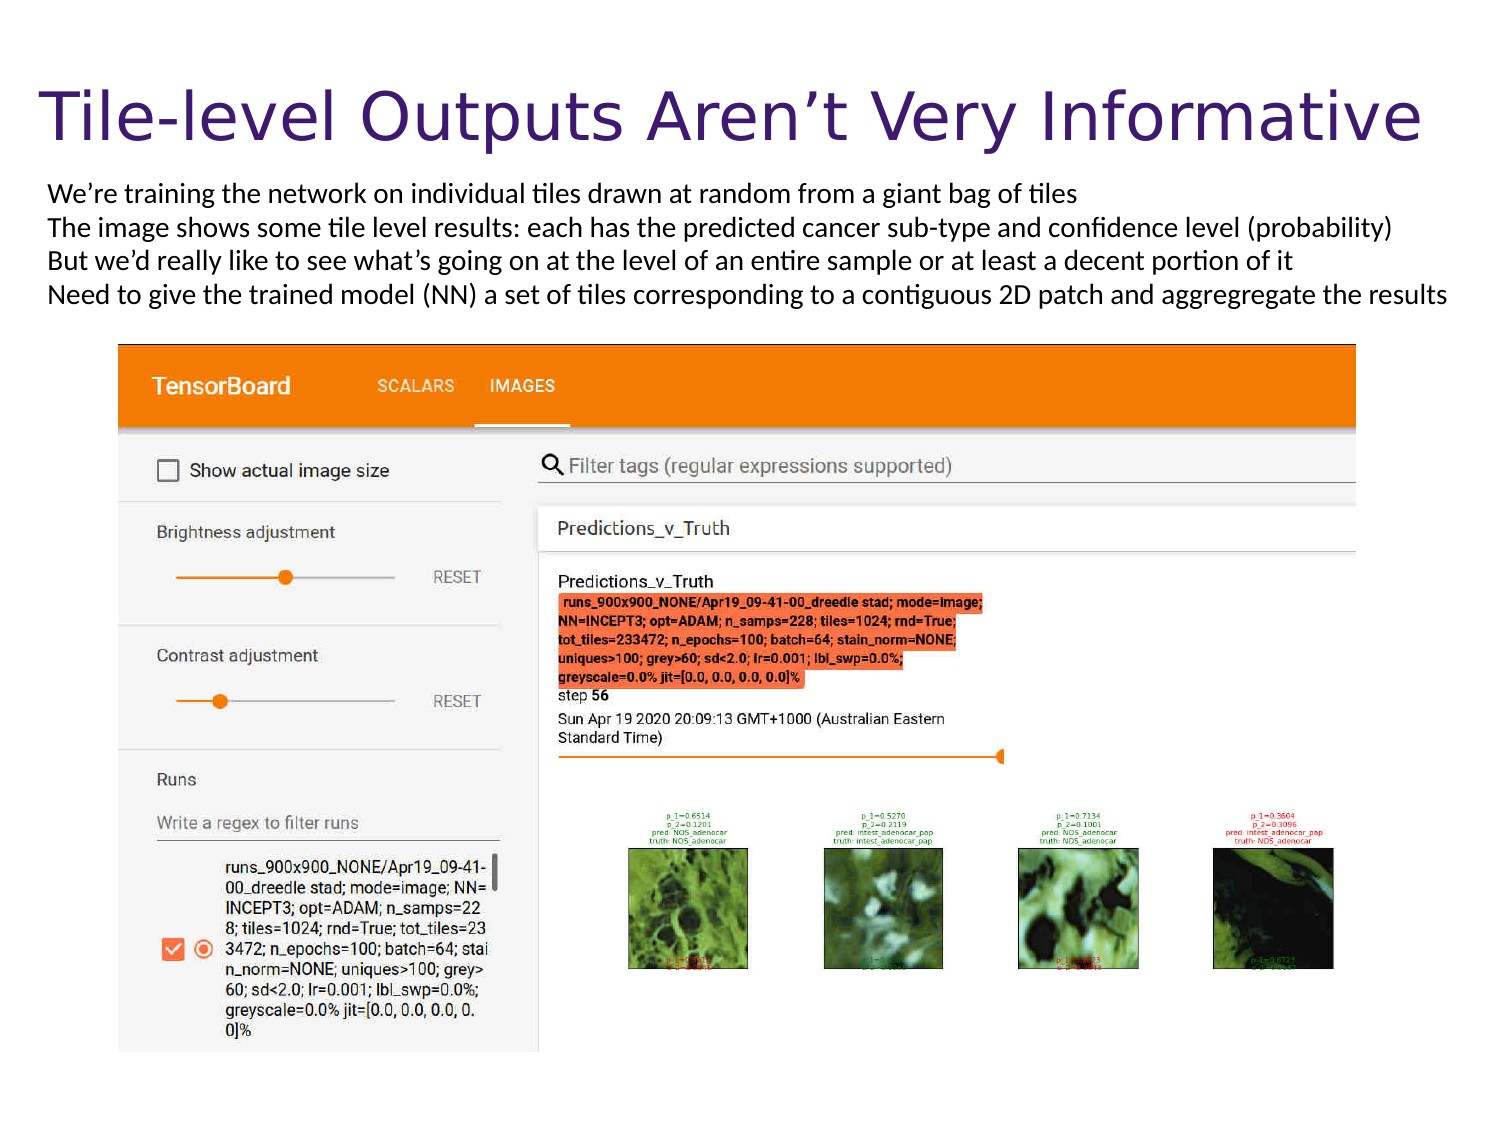

# Tile-level Outputs Aren’t Very Informative
We’re training the network on individual tiles drawn at random from a giant bag of tiles
The image shows some tile level results: each has the predicted cancer sub-type and confidence level (probability)
But we’d really like to see what’s going on at the level of an entire sample or at least a decent portion of it
Need to give the trained model (NN) a set of tiles corresponding to a contiguous 2D patch and aggregregate the results